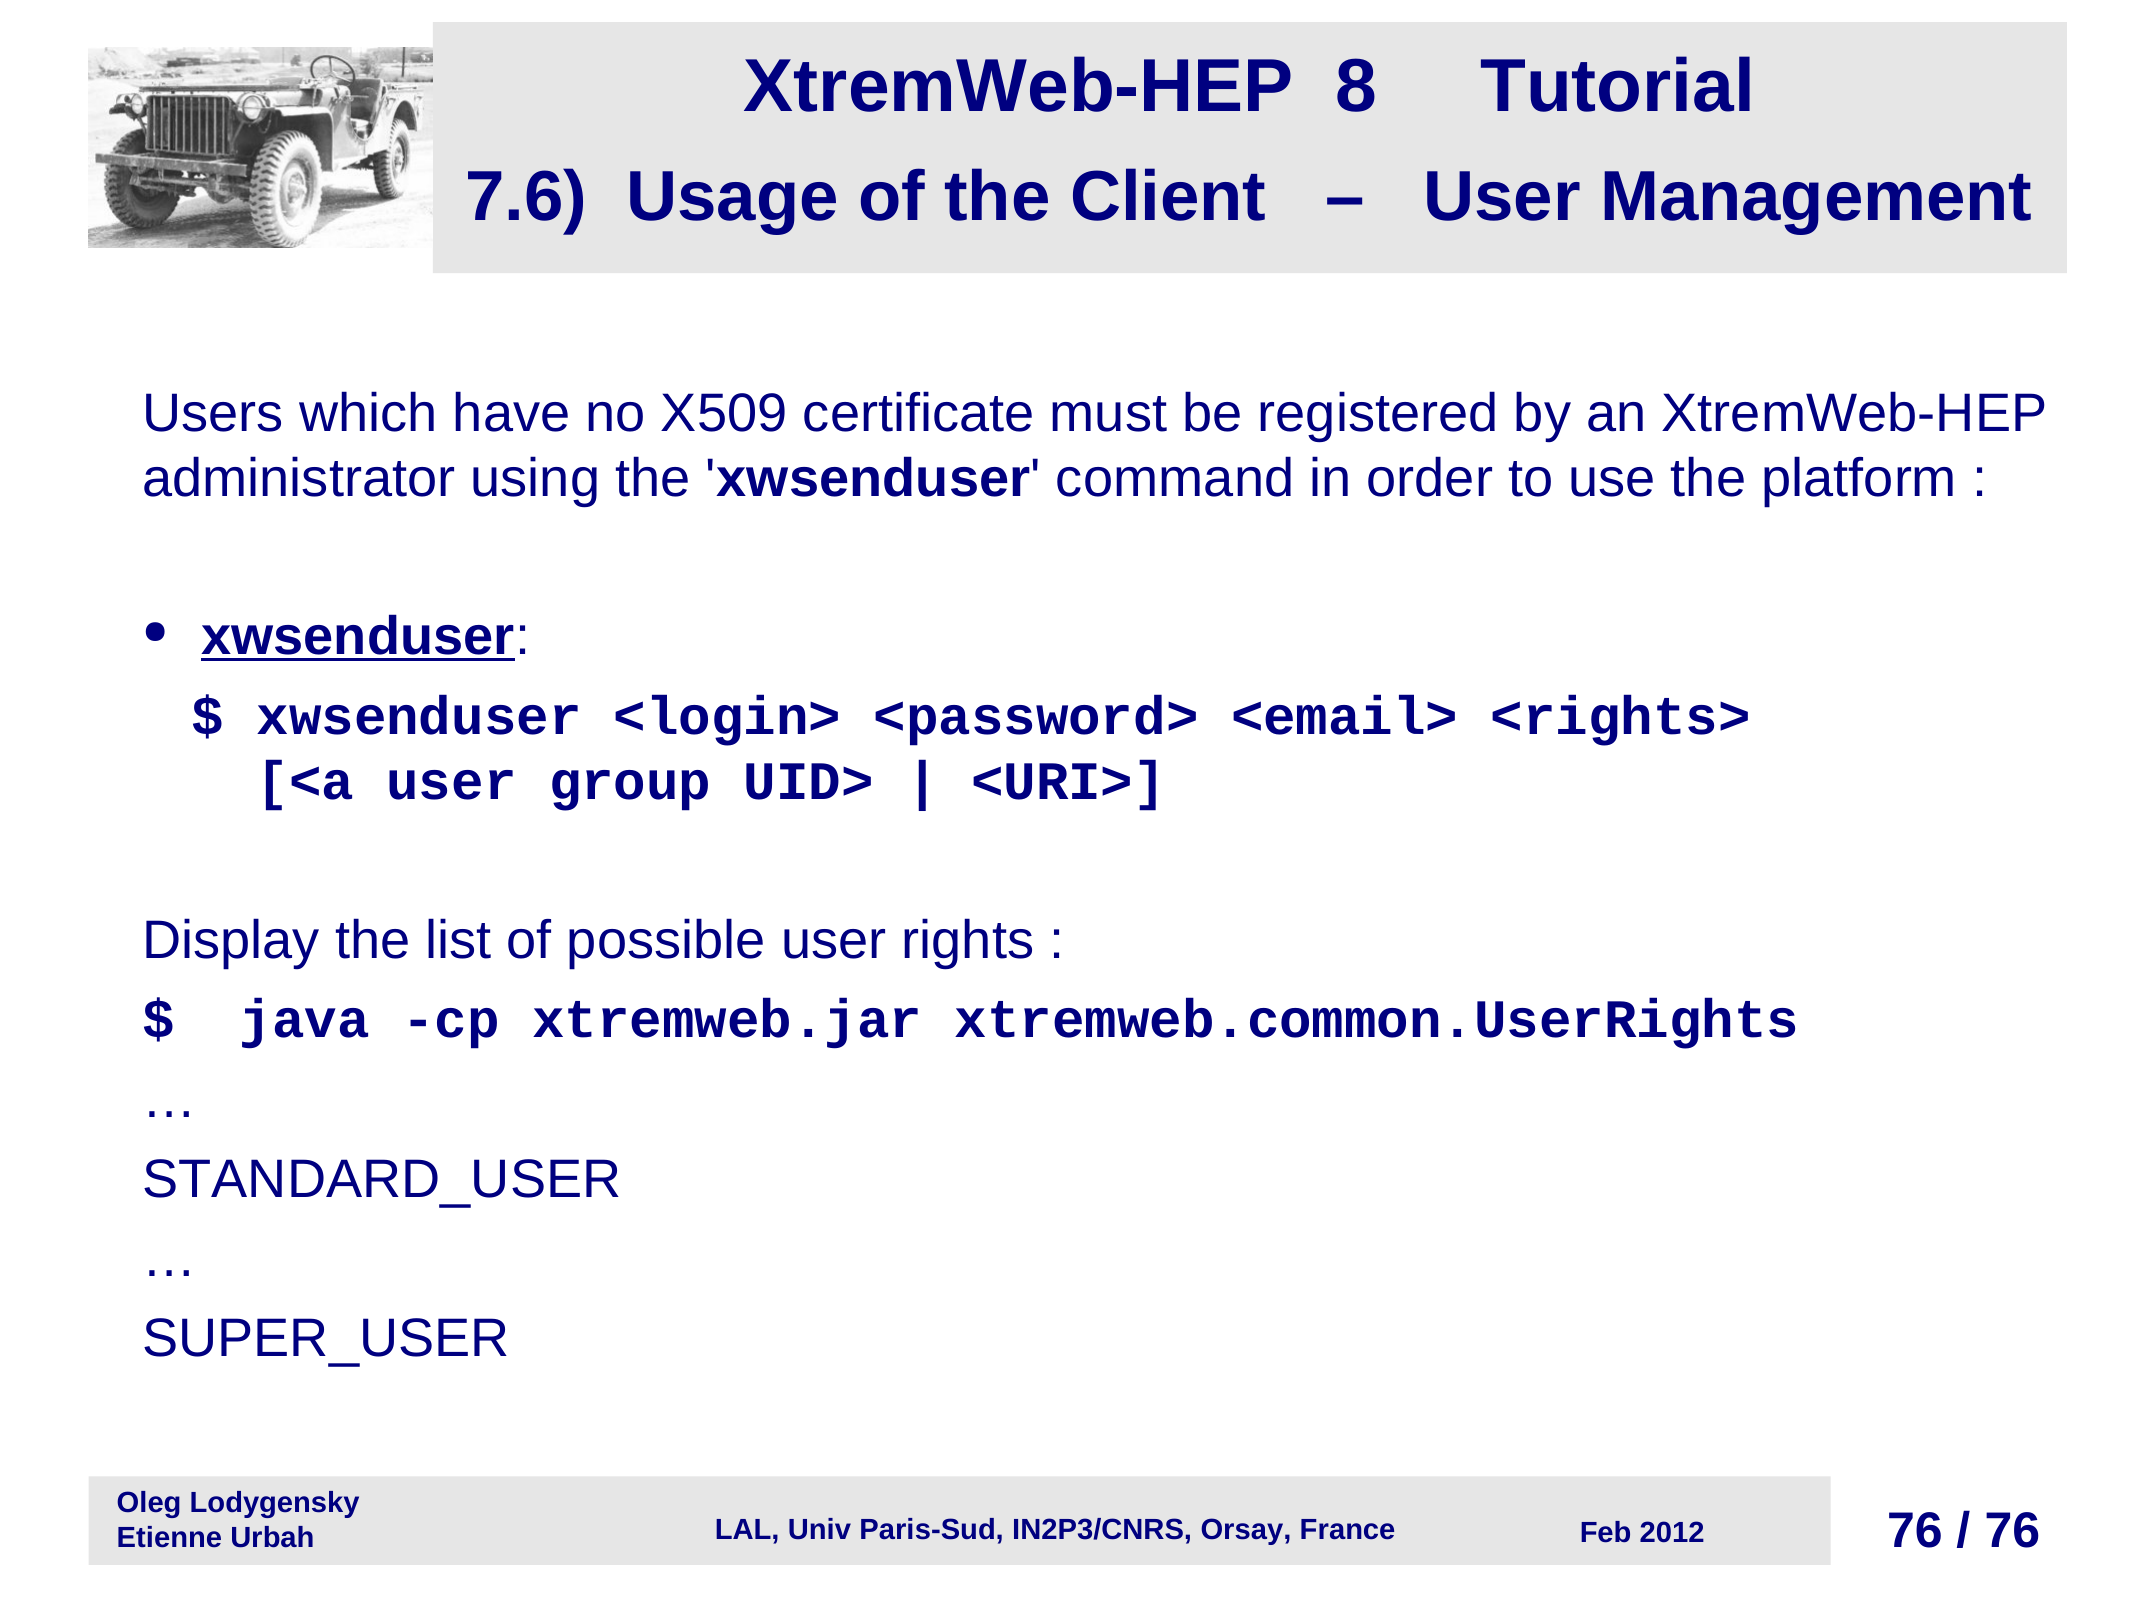

# 7.6) Usage of the Client – User Management
Users which have no X509 certificate must be registered by an XtremWeb-HEP administrator using the 'xwsenduser' command in order to use the platform :
xwsenduser:
$ xwsenduser <login> <password> <email> <rights>
 [<a user group UID> | <URI>]
Display the list of possible user rights :
$ java -cp xtremweb.jar xtremweb.common.UserRights
…
STANDARD_USER
…
SUPER_USER
76